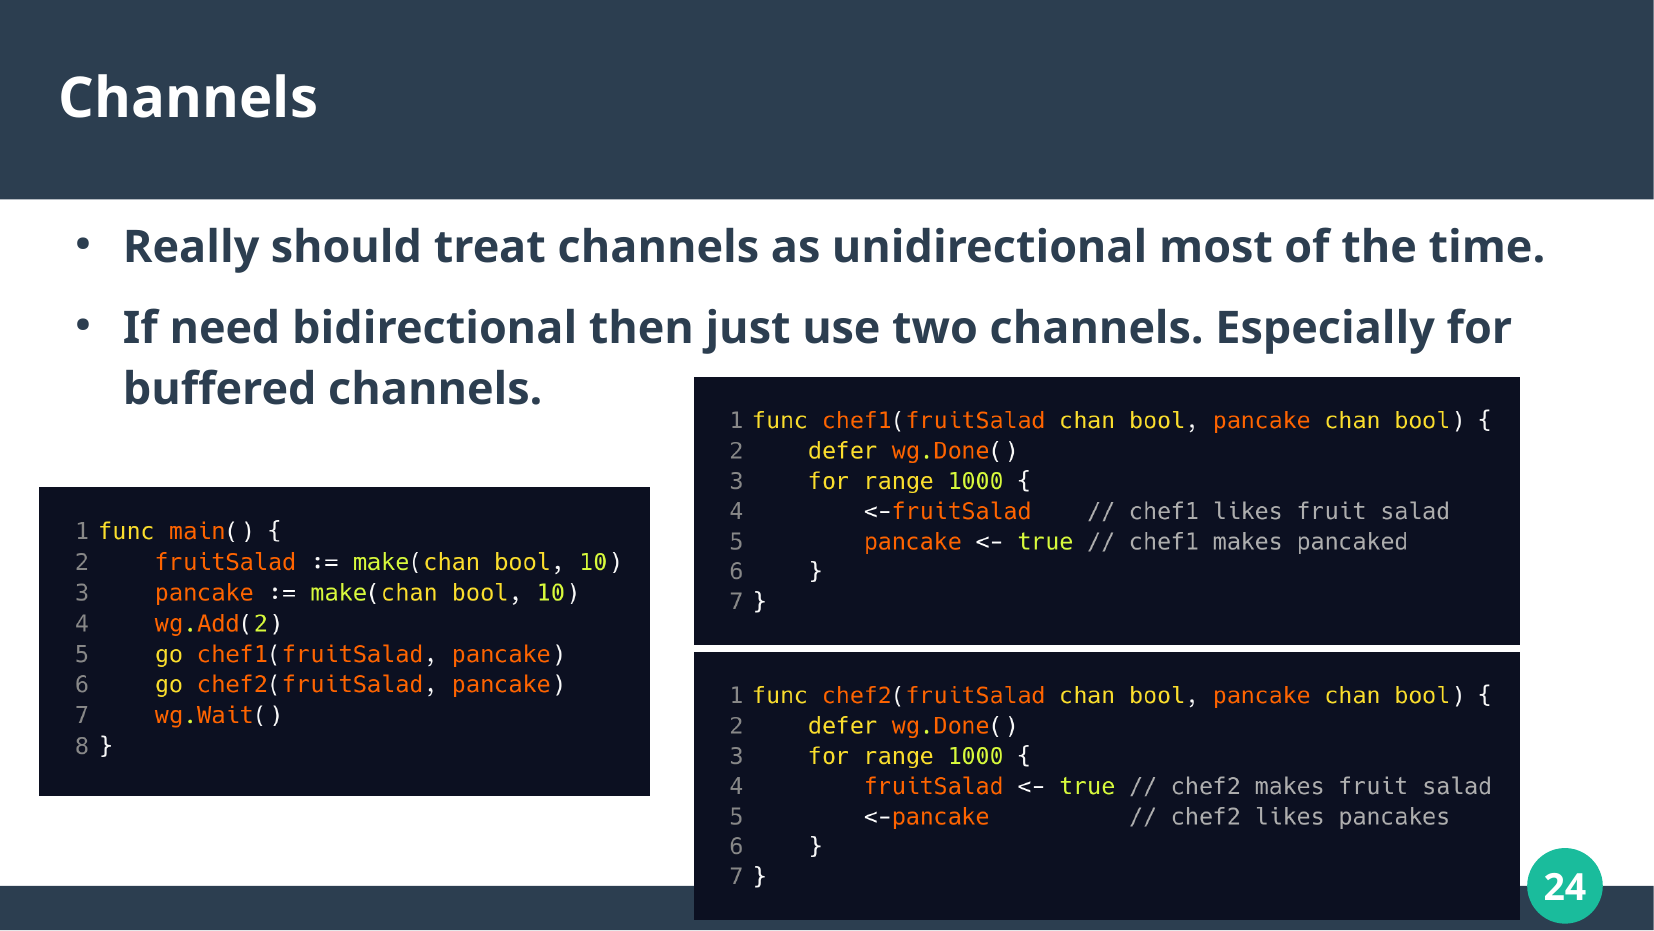

# Channels
Really should treat channels as unidirectional most of the time.
If need bidirectional then just use two channels. Especially for buffered channels.